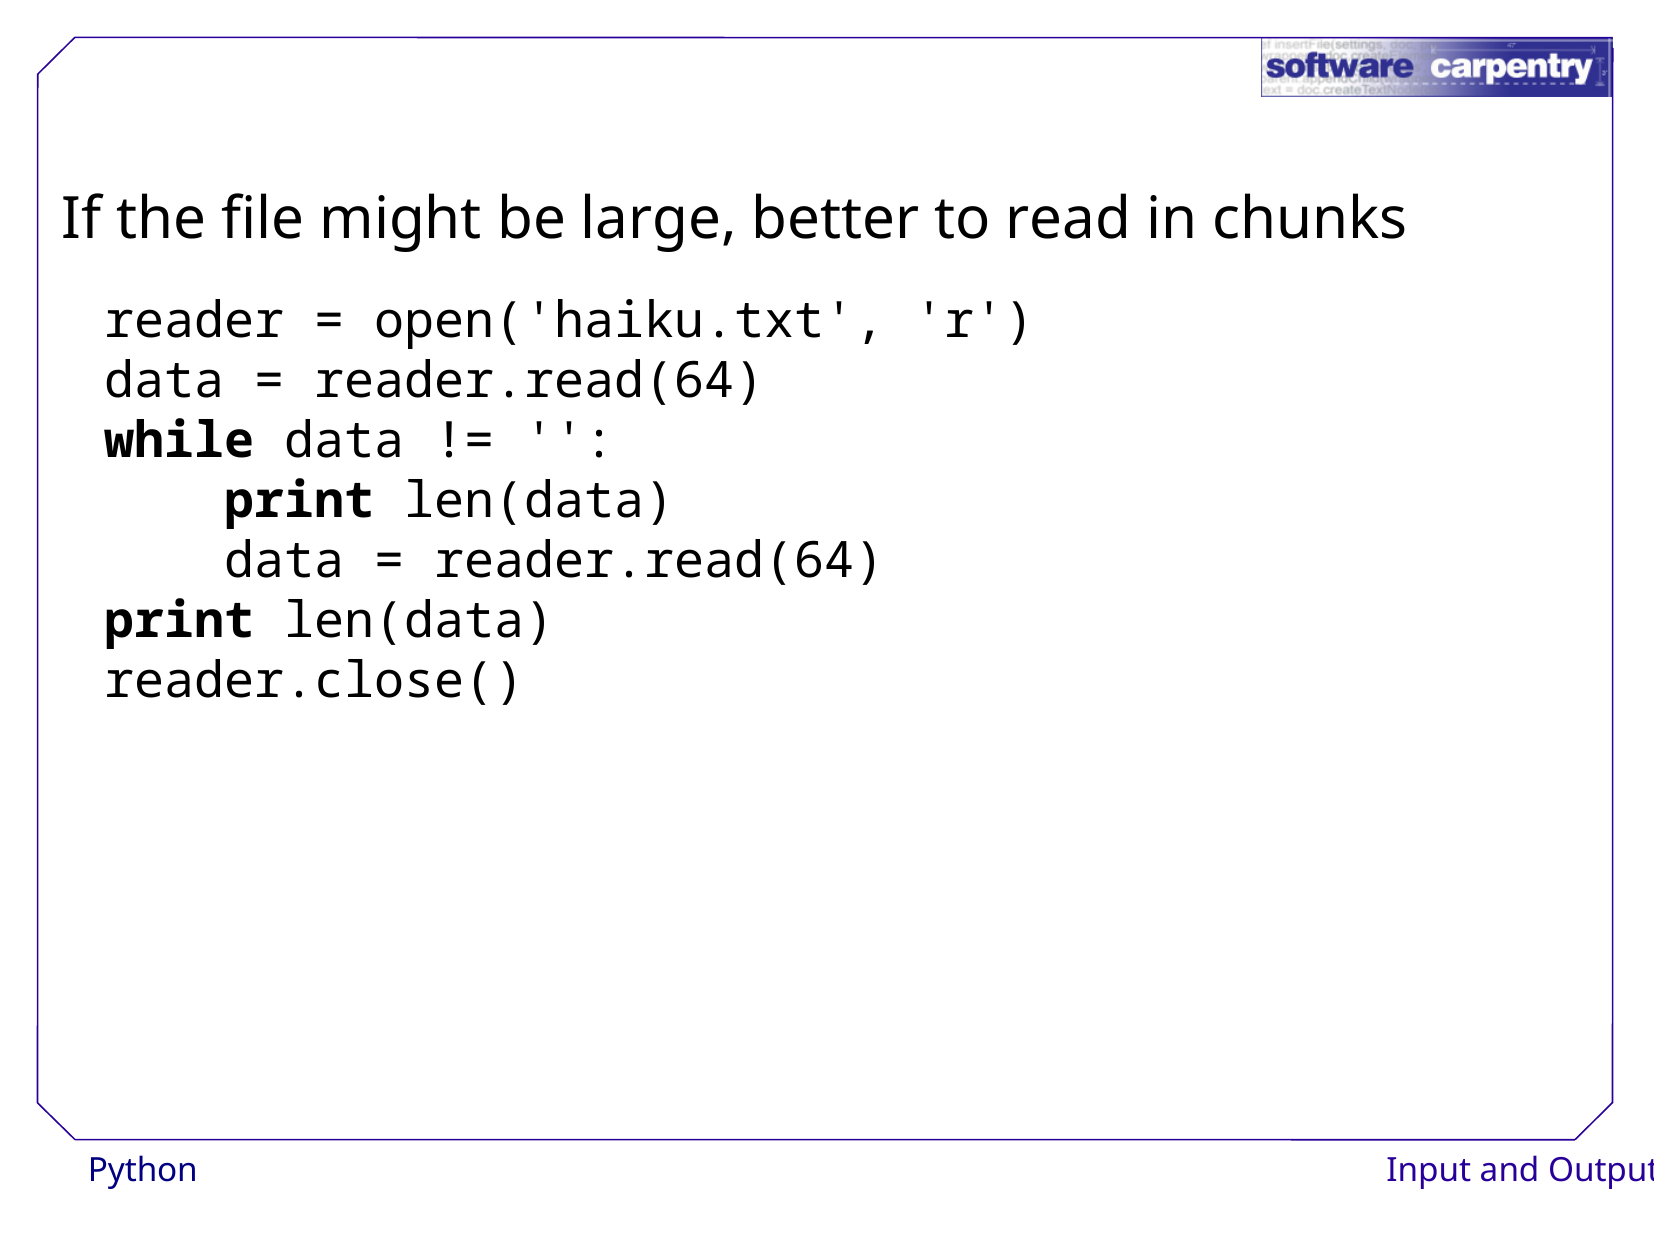

If the file might be large, better to read in chunks
reader = open('haiku.txt', 'r')
data = reader.read(64)
while data != '':
 print len(data)
 data = reader.read(64)
print len(data)
reader.close()